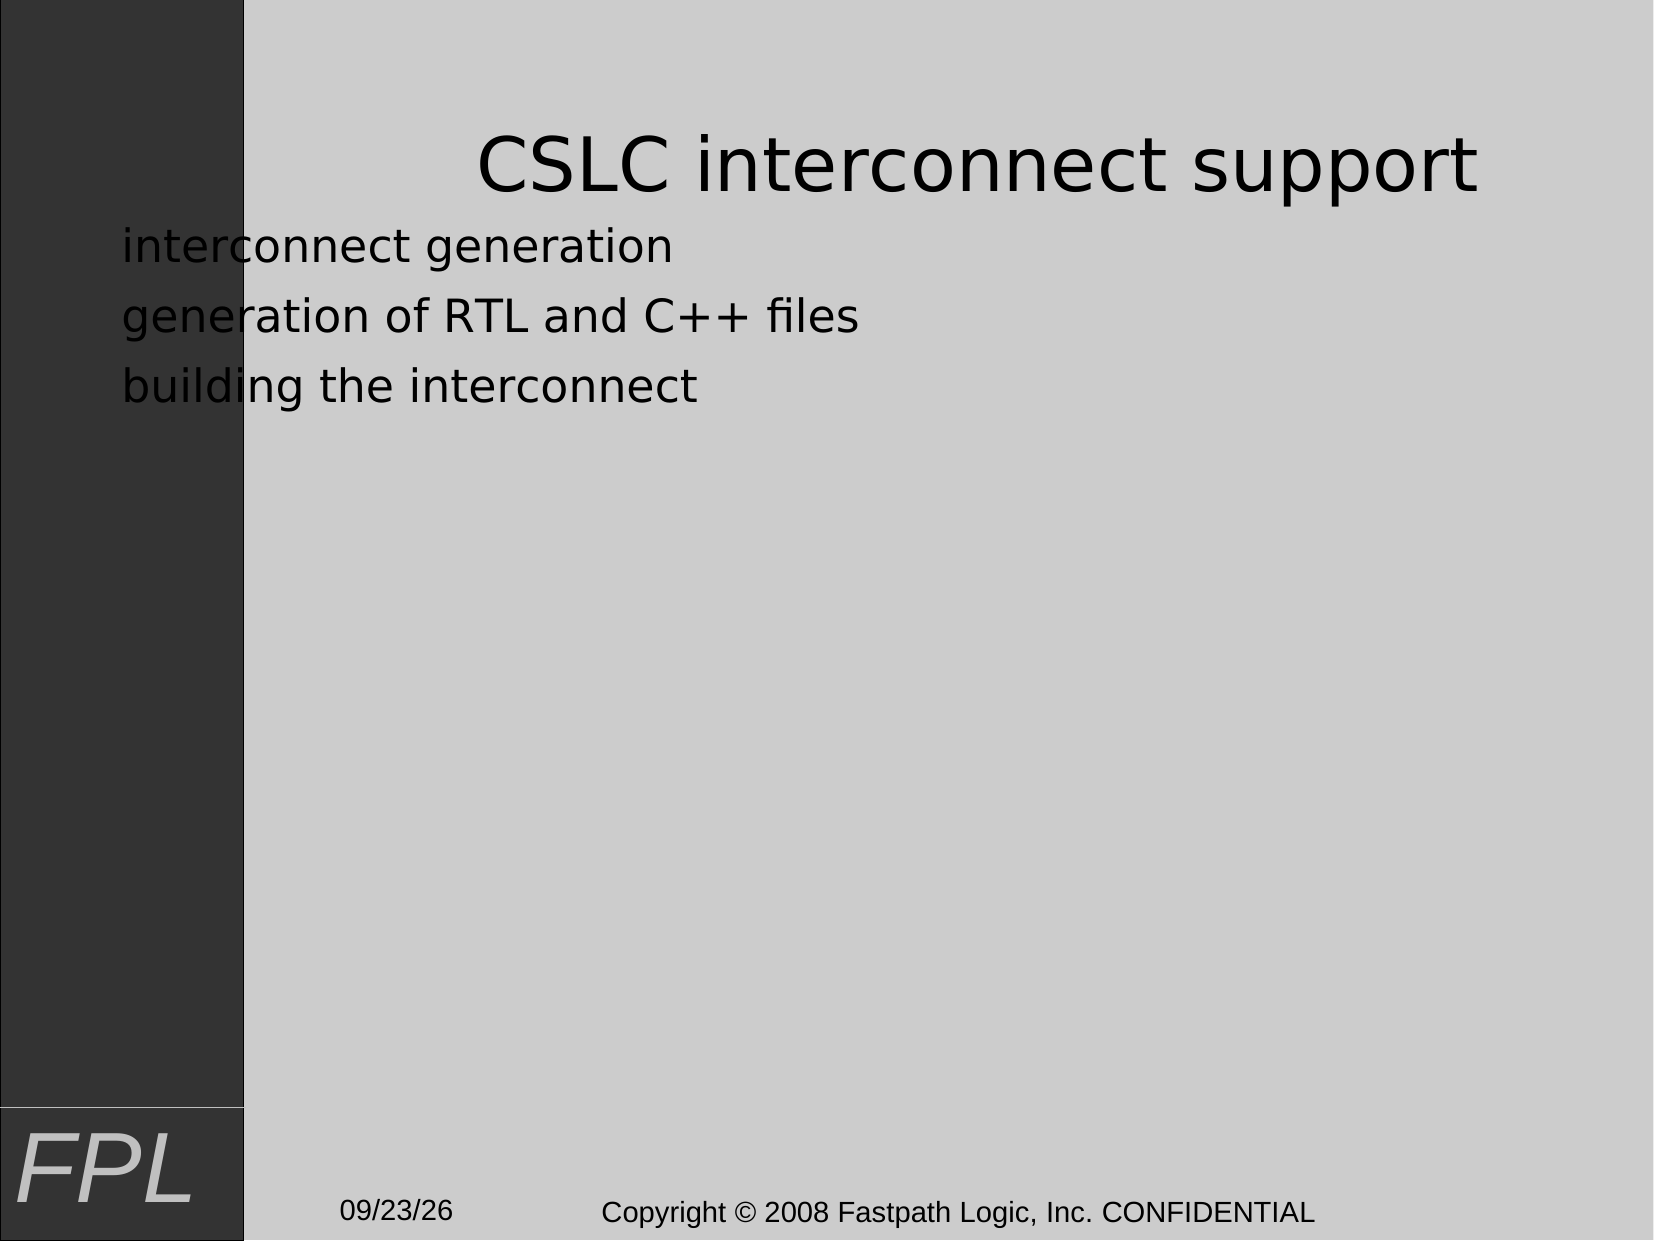

# CSLC interconnect support
interconnect generation
generation of RTL and C++ files
building the interconnect
Copyright Fastpath Logic Inc. @2007